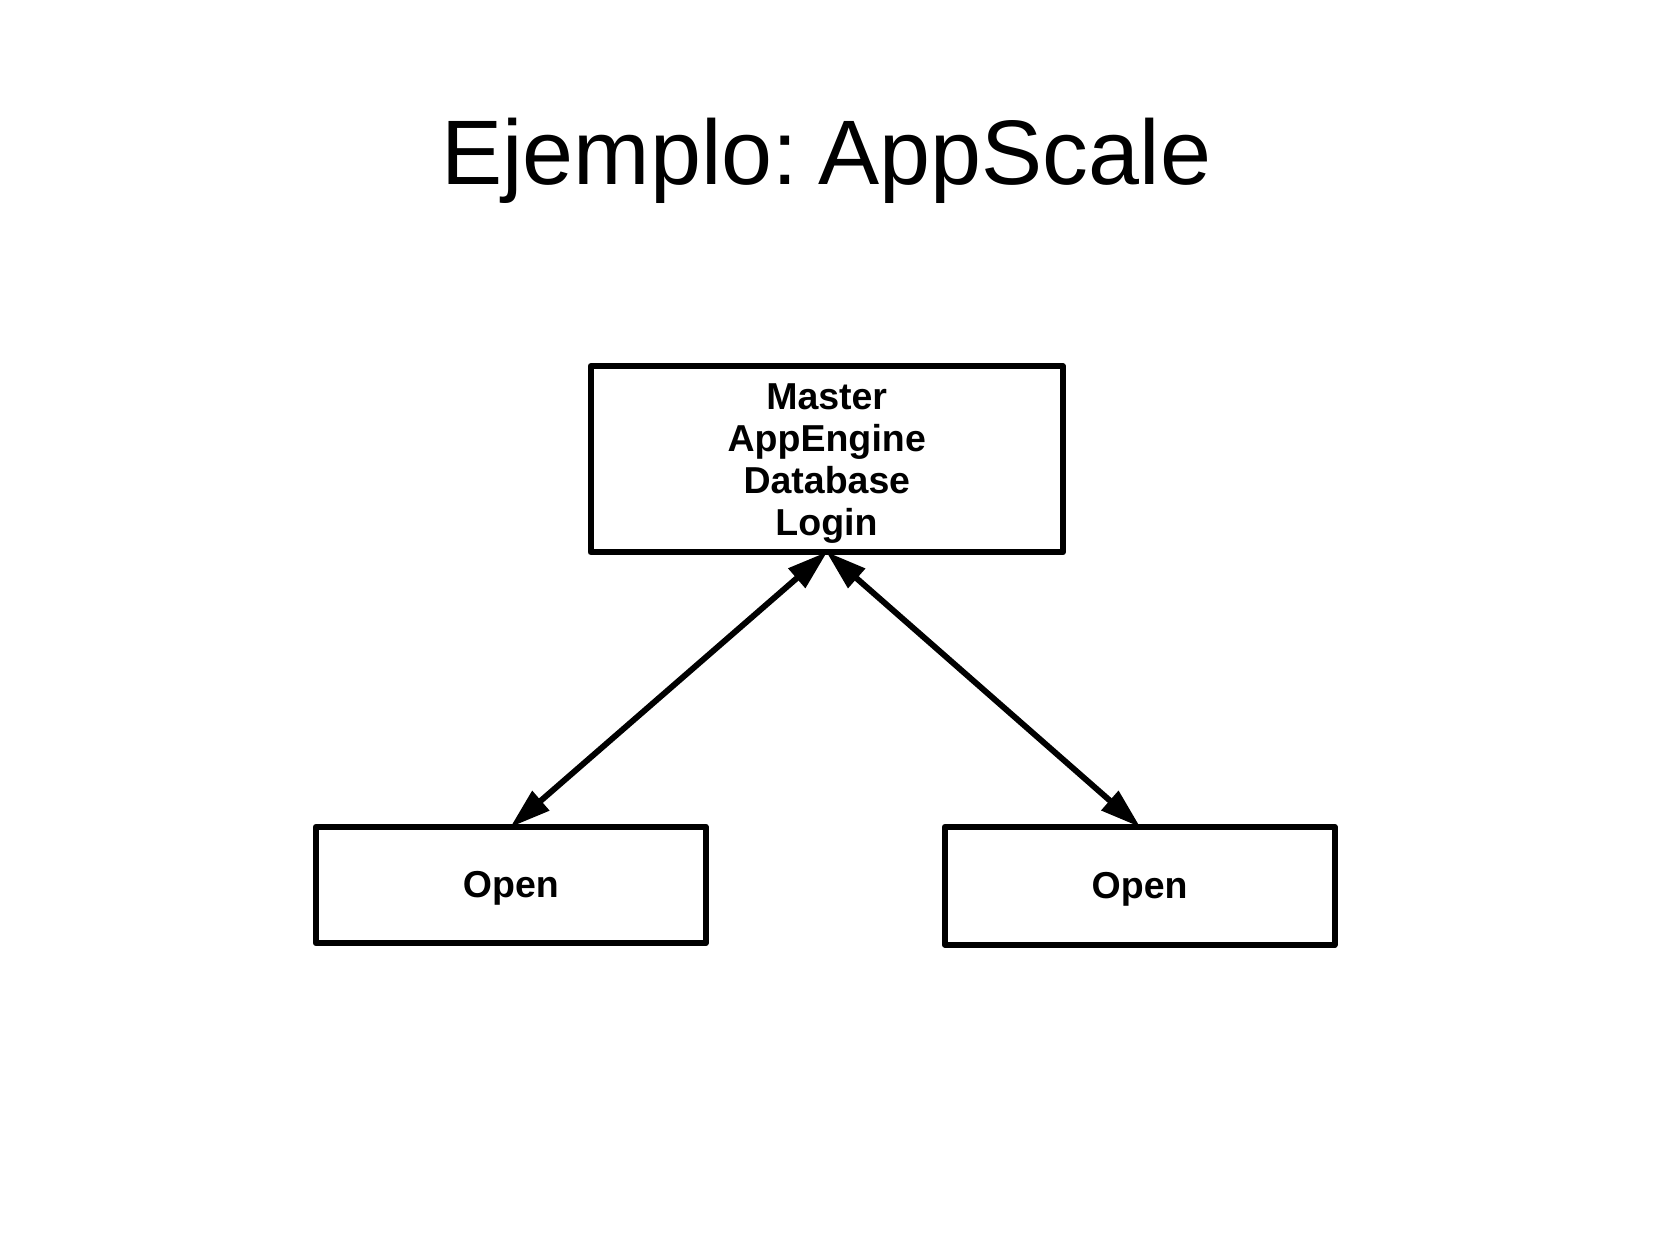

# Ejemplo: AppScale
Master
AppEngine
Database
Login
Open
Open